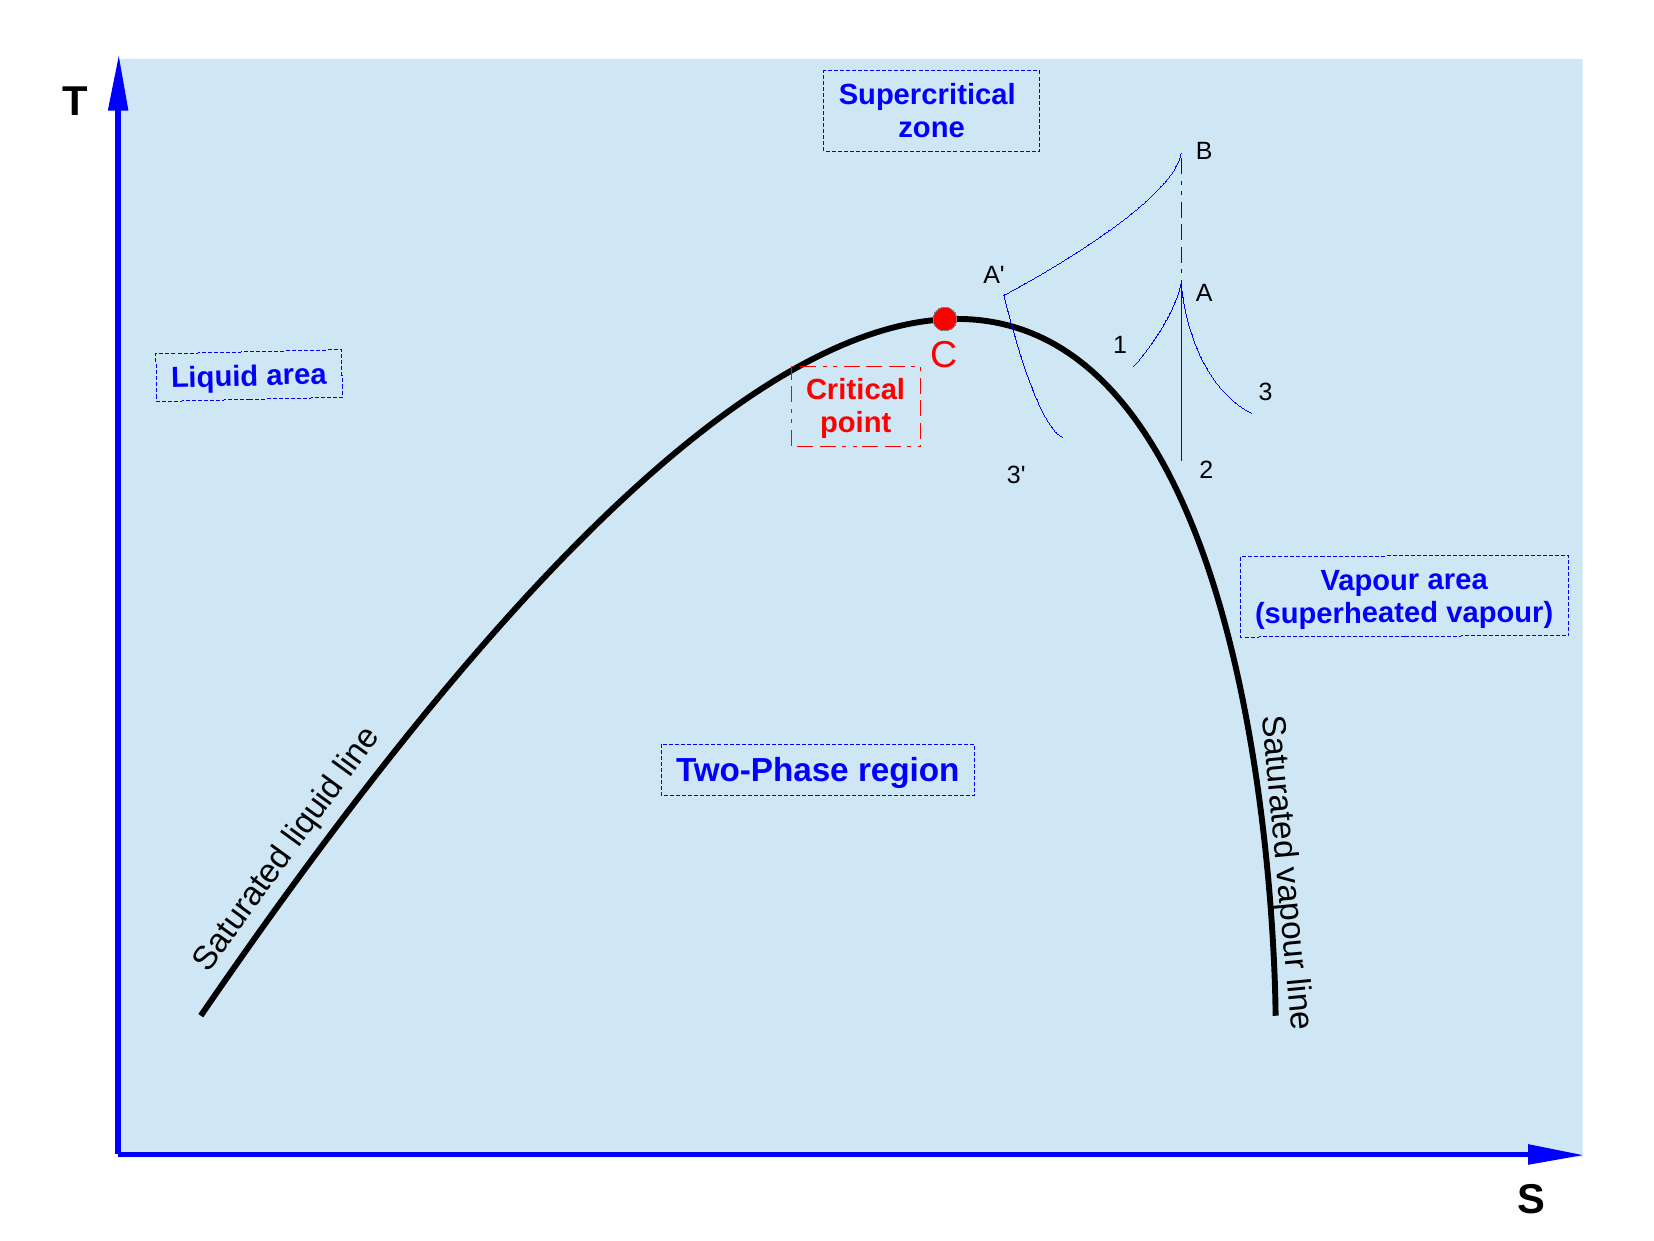

T
Supercritical
zone
B
A'
A
1
C
Liquid area
Critical
point
3
2
3'
Vapour area
(superheated vapour)
Two-Phase region
Saturated liquid line
Saturated vapour line
S